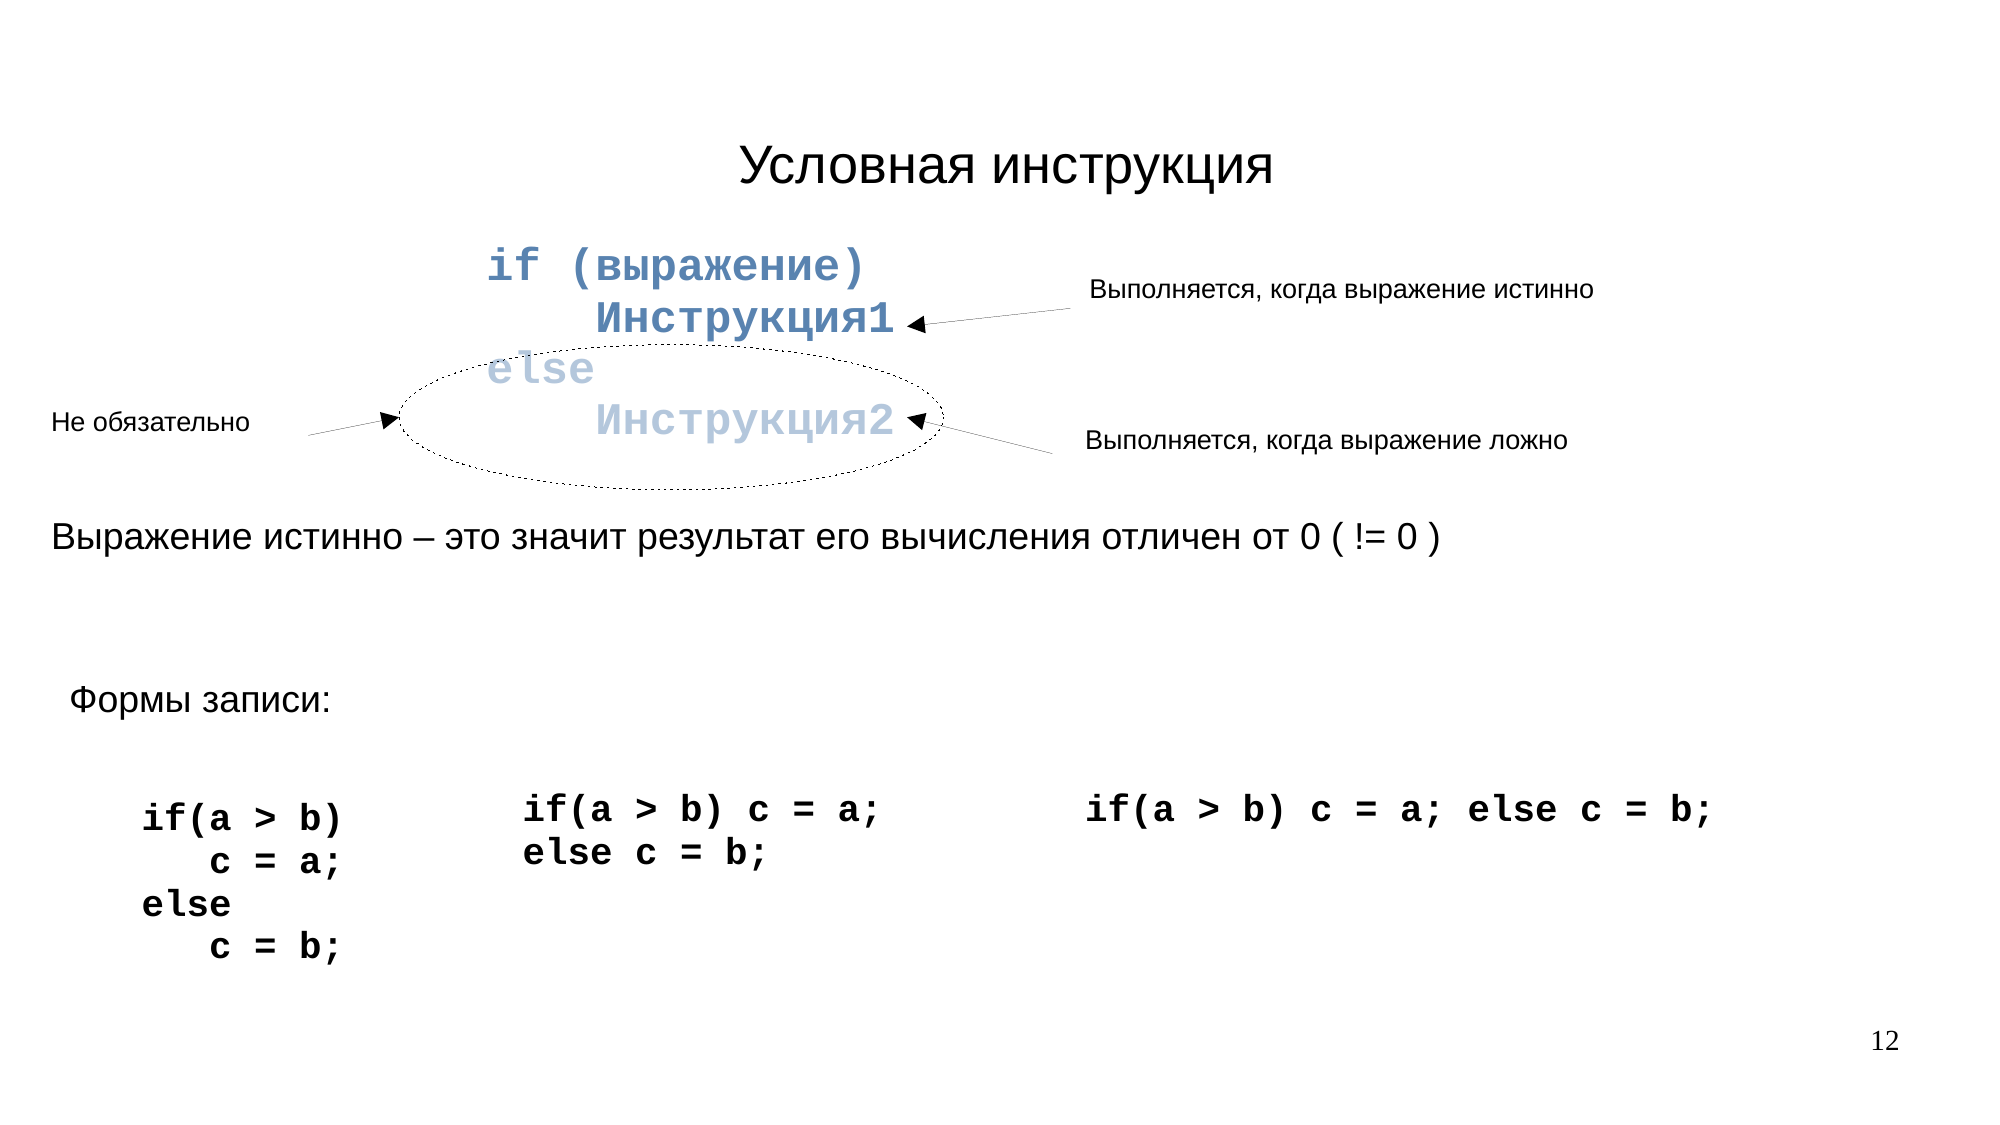

Условная инструкция
if (выражение)
 Инструкция1
else
 Инструкция2
Выполняется, когда выражение истинно
Не обязательно
Выполняется, когда выражение ложно
Выражение истинно – это значит результат его вычисления отличен от 0 ( != 0 )
Формы записи:
if(a > b) c = a;
else c = b;
if(a > b) c = a; else c = b;
if(a > b)
 c = a;
else
 c = b;
12